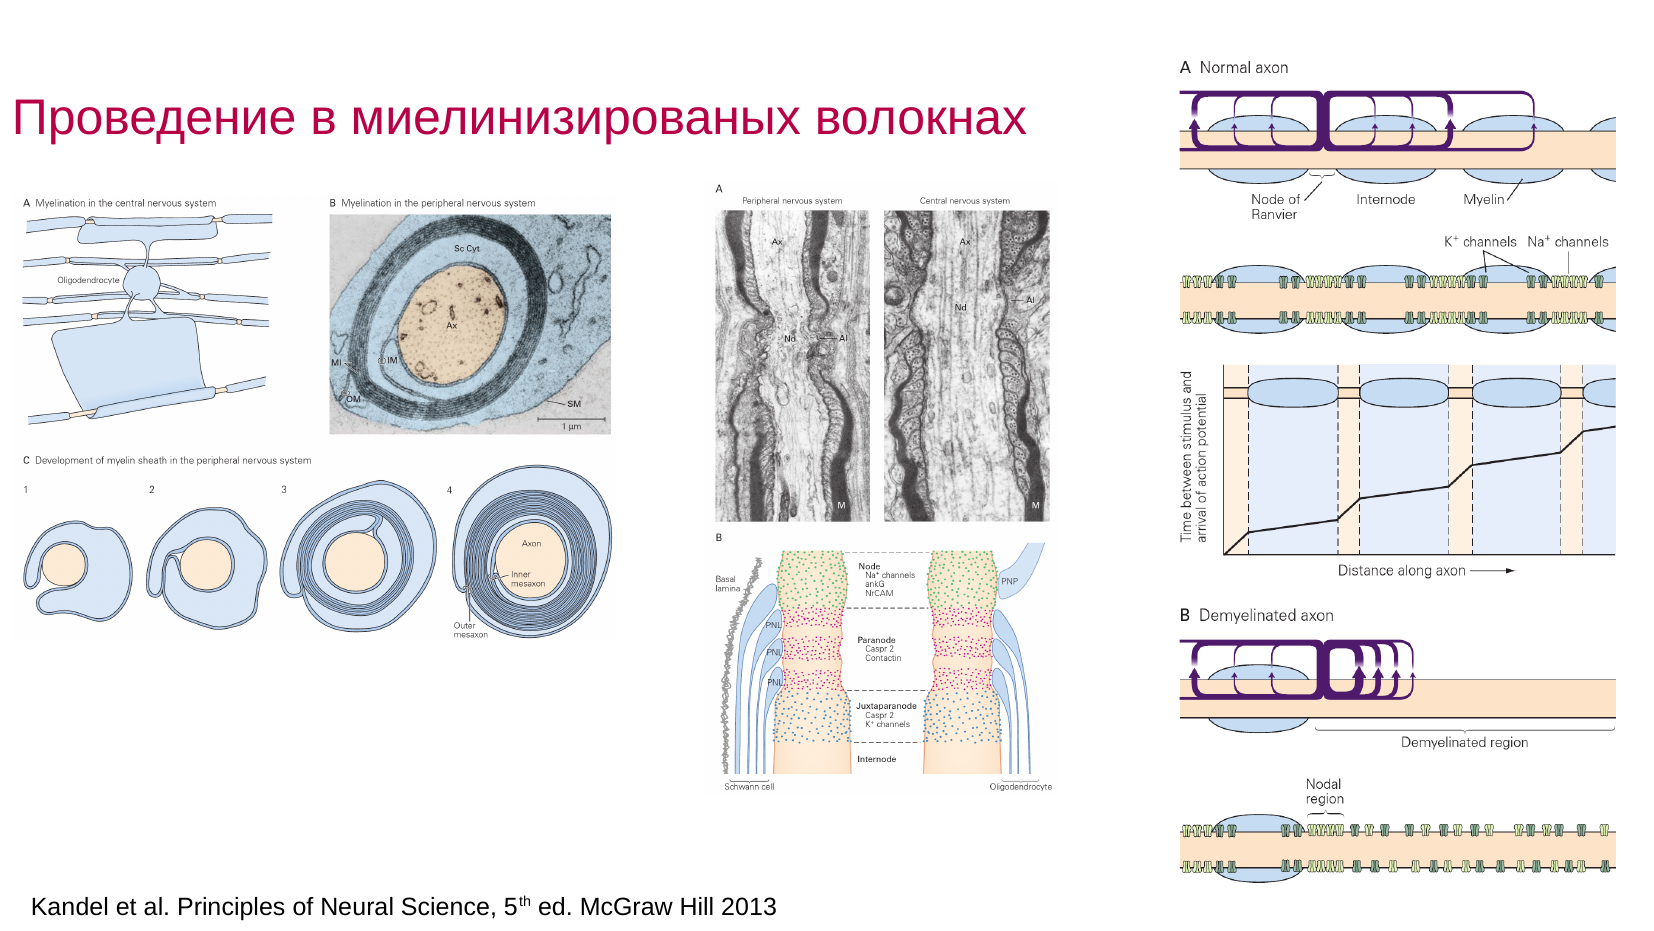

# Проведение в миелинизированых волокнах
26
Kandel et al. Principles of Neural Science, 5th ed. McGraw Hill 2013